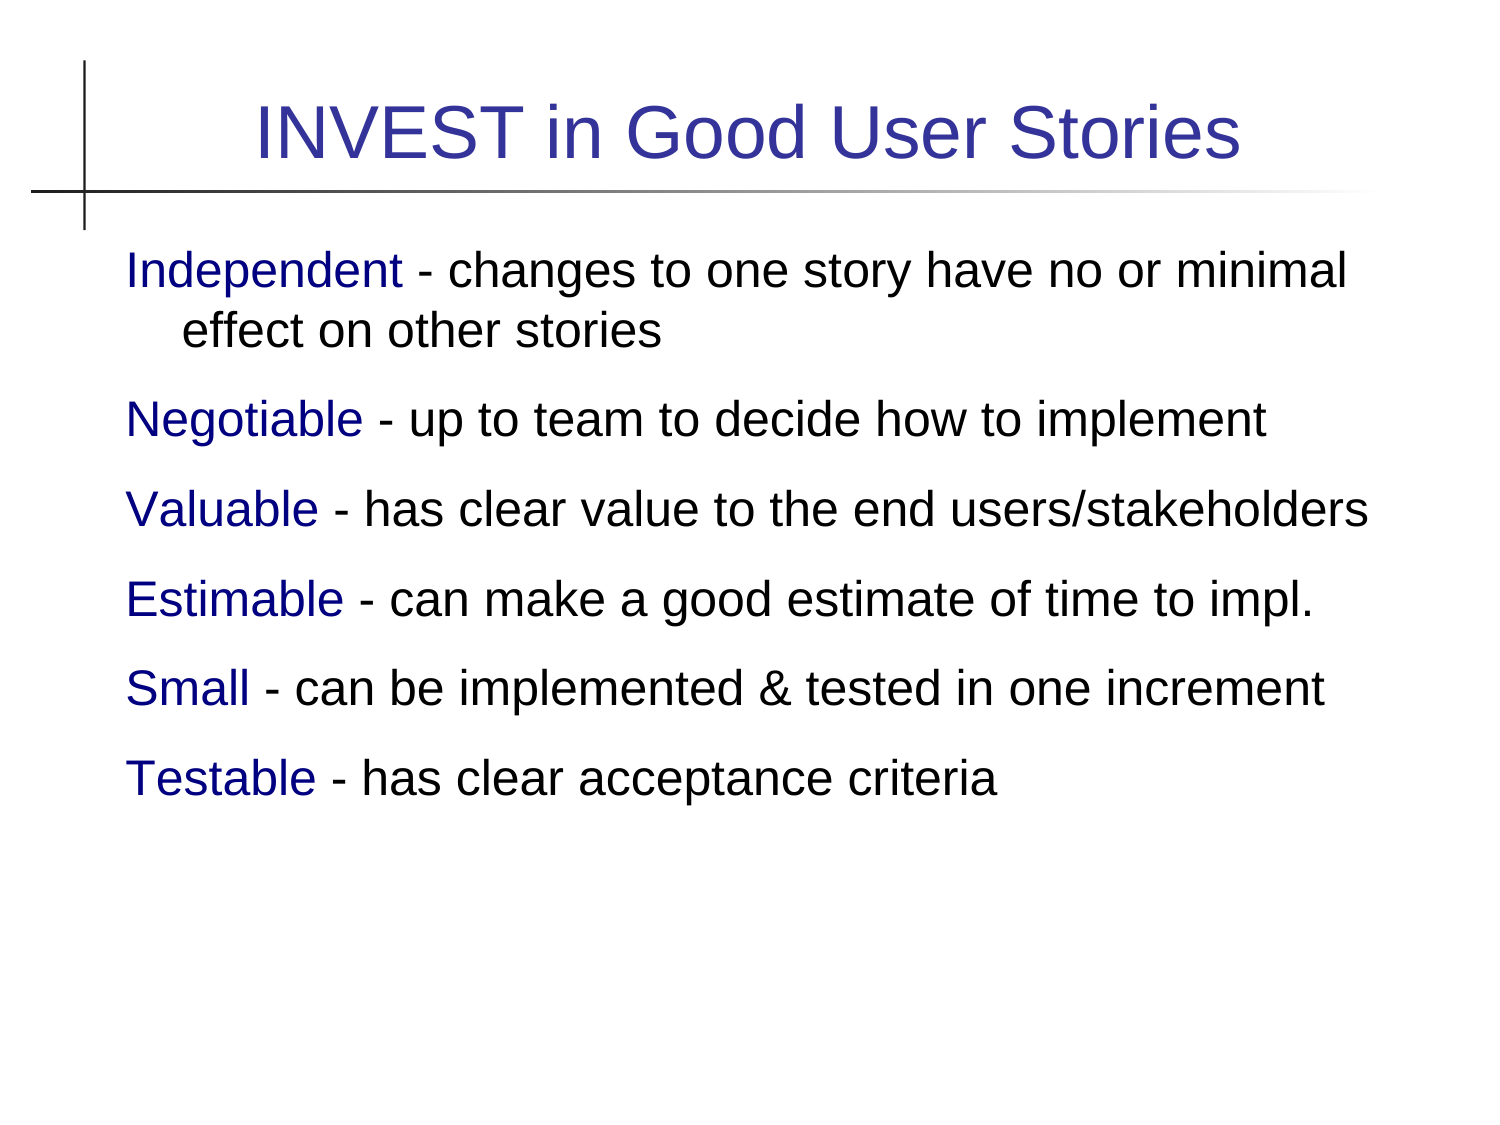

# INVEST in Good User Stories
Independent - changes to one story have no or minimal effect on other stories
Negotiable - up to team to decide how to implement
Valuable - has clear value to the end users/stakeholders
Estimable - can make a good estimate of time to impl.
Small - can be implemented & tested in one increment
Testable - has clear acceptance criteria